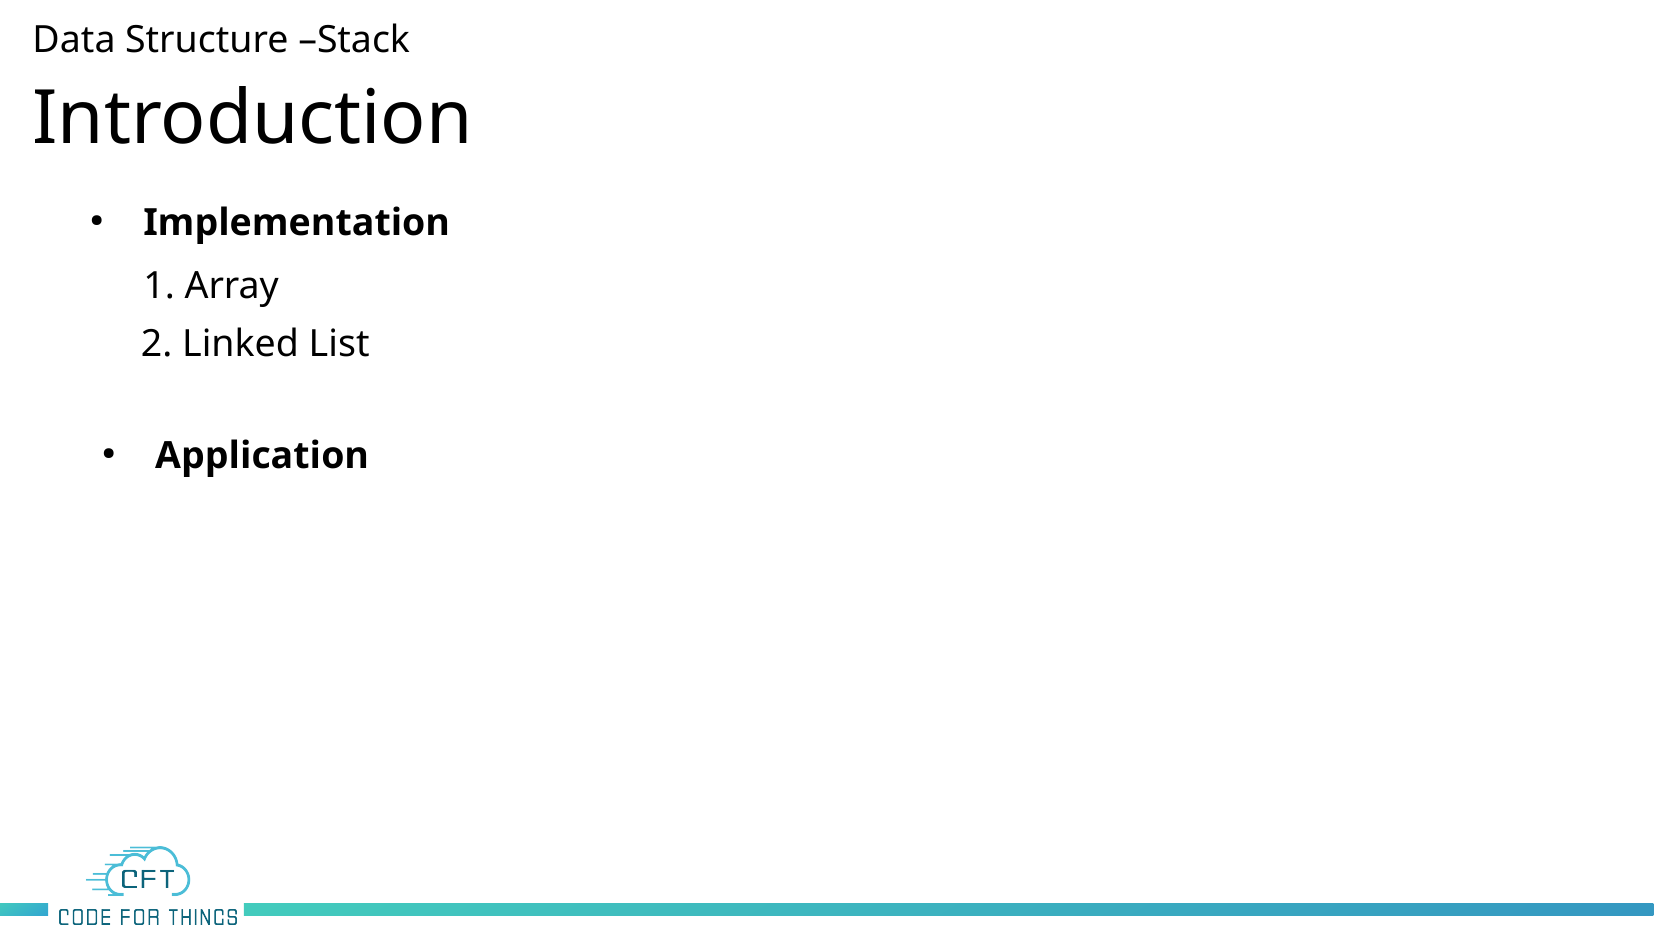

# Data Structure –Stack Introduction
Implementation
1. Array
2. Linked List
Application